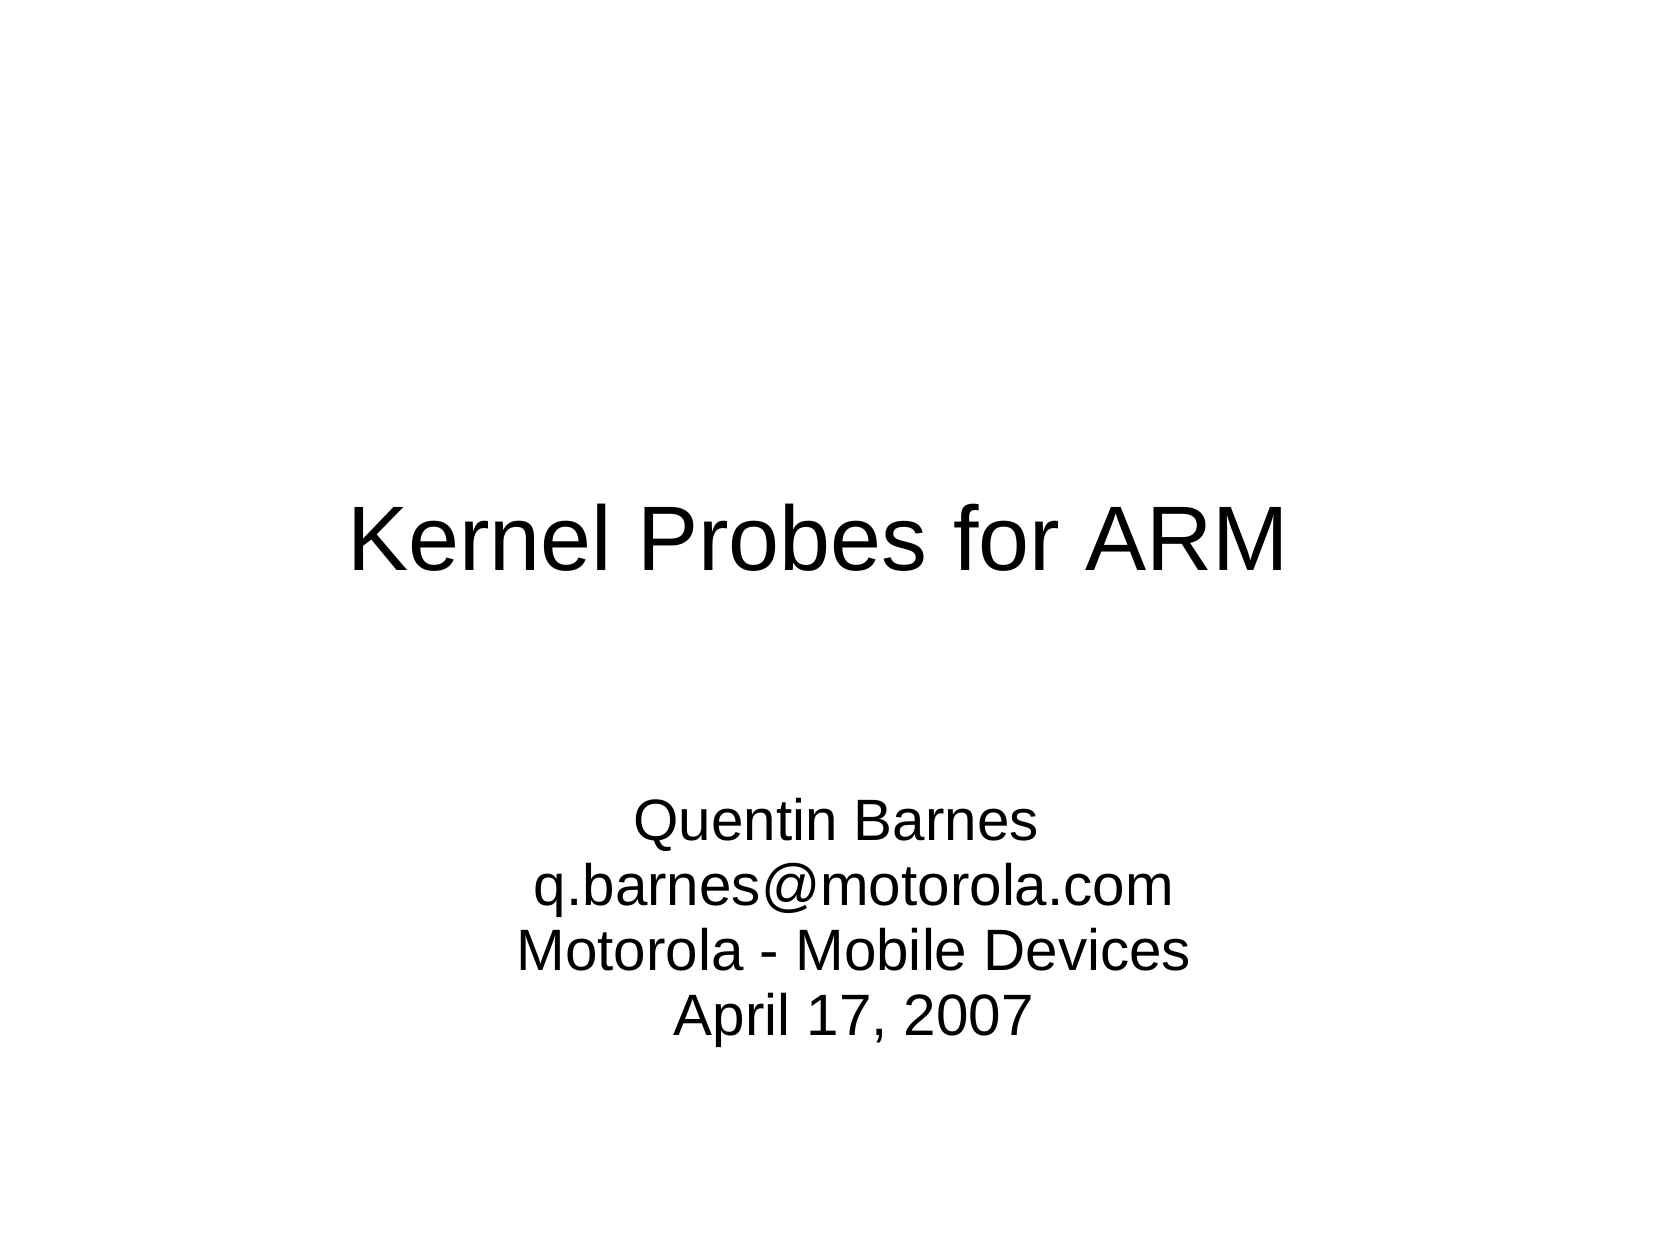

# Kernel Probes for ARM
Quentin Barnes
q.barnes@motorola.com
Motorola - Mobile Devices
April 17, 2007